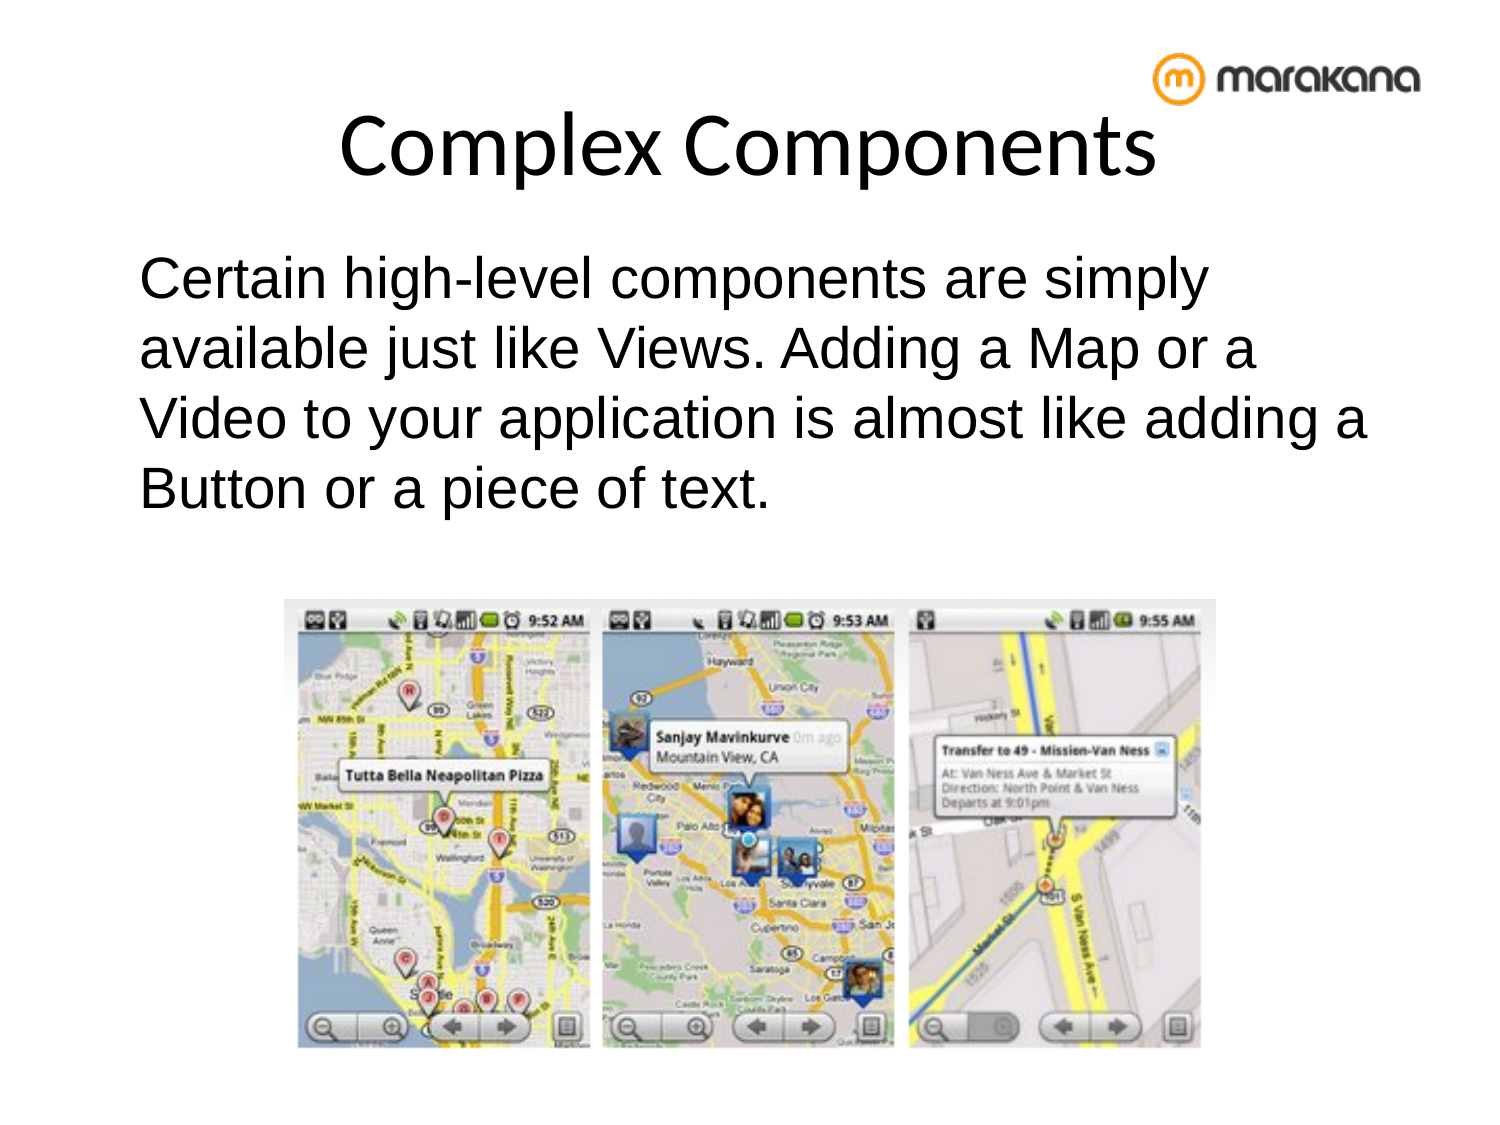

# Complex Components
Certain high-level components are simply available just like Views. Adding a Map or a Video to your application is almost like adding a Button or a piece of text.